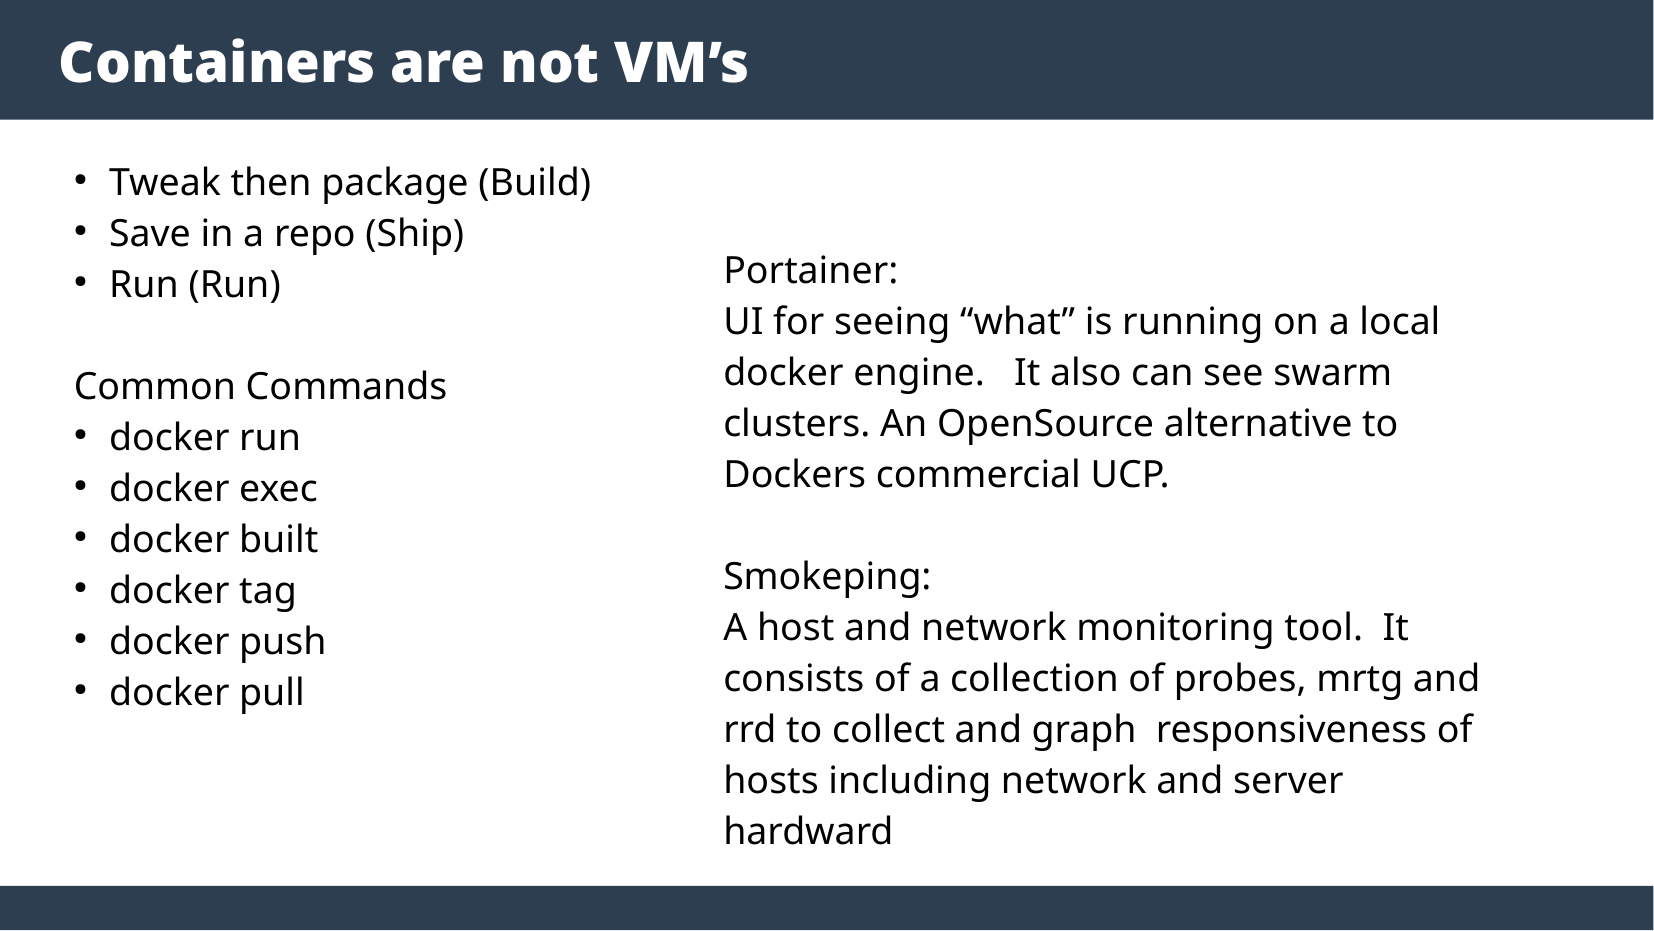

# Containers are not VM’s
Tweak then package (Build)
Save in a repo (Ship)
Run (Run)
Common Commands
docker run
docker exec
docker built
docker tag
docker push
docker pull
Portainer:
UI for seeing “what” is running on a local docker engine. It also can see swarm clusters. An OpenSource alternative to Dockers commercial UCP.
Smokeping:
A host and network monitoring tool. It consists of a collection of probes, mrtg and rrd to collect and graph responsiveness of hosts including network and server hardward